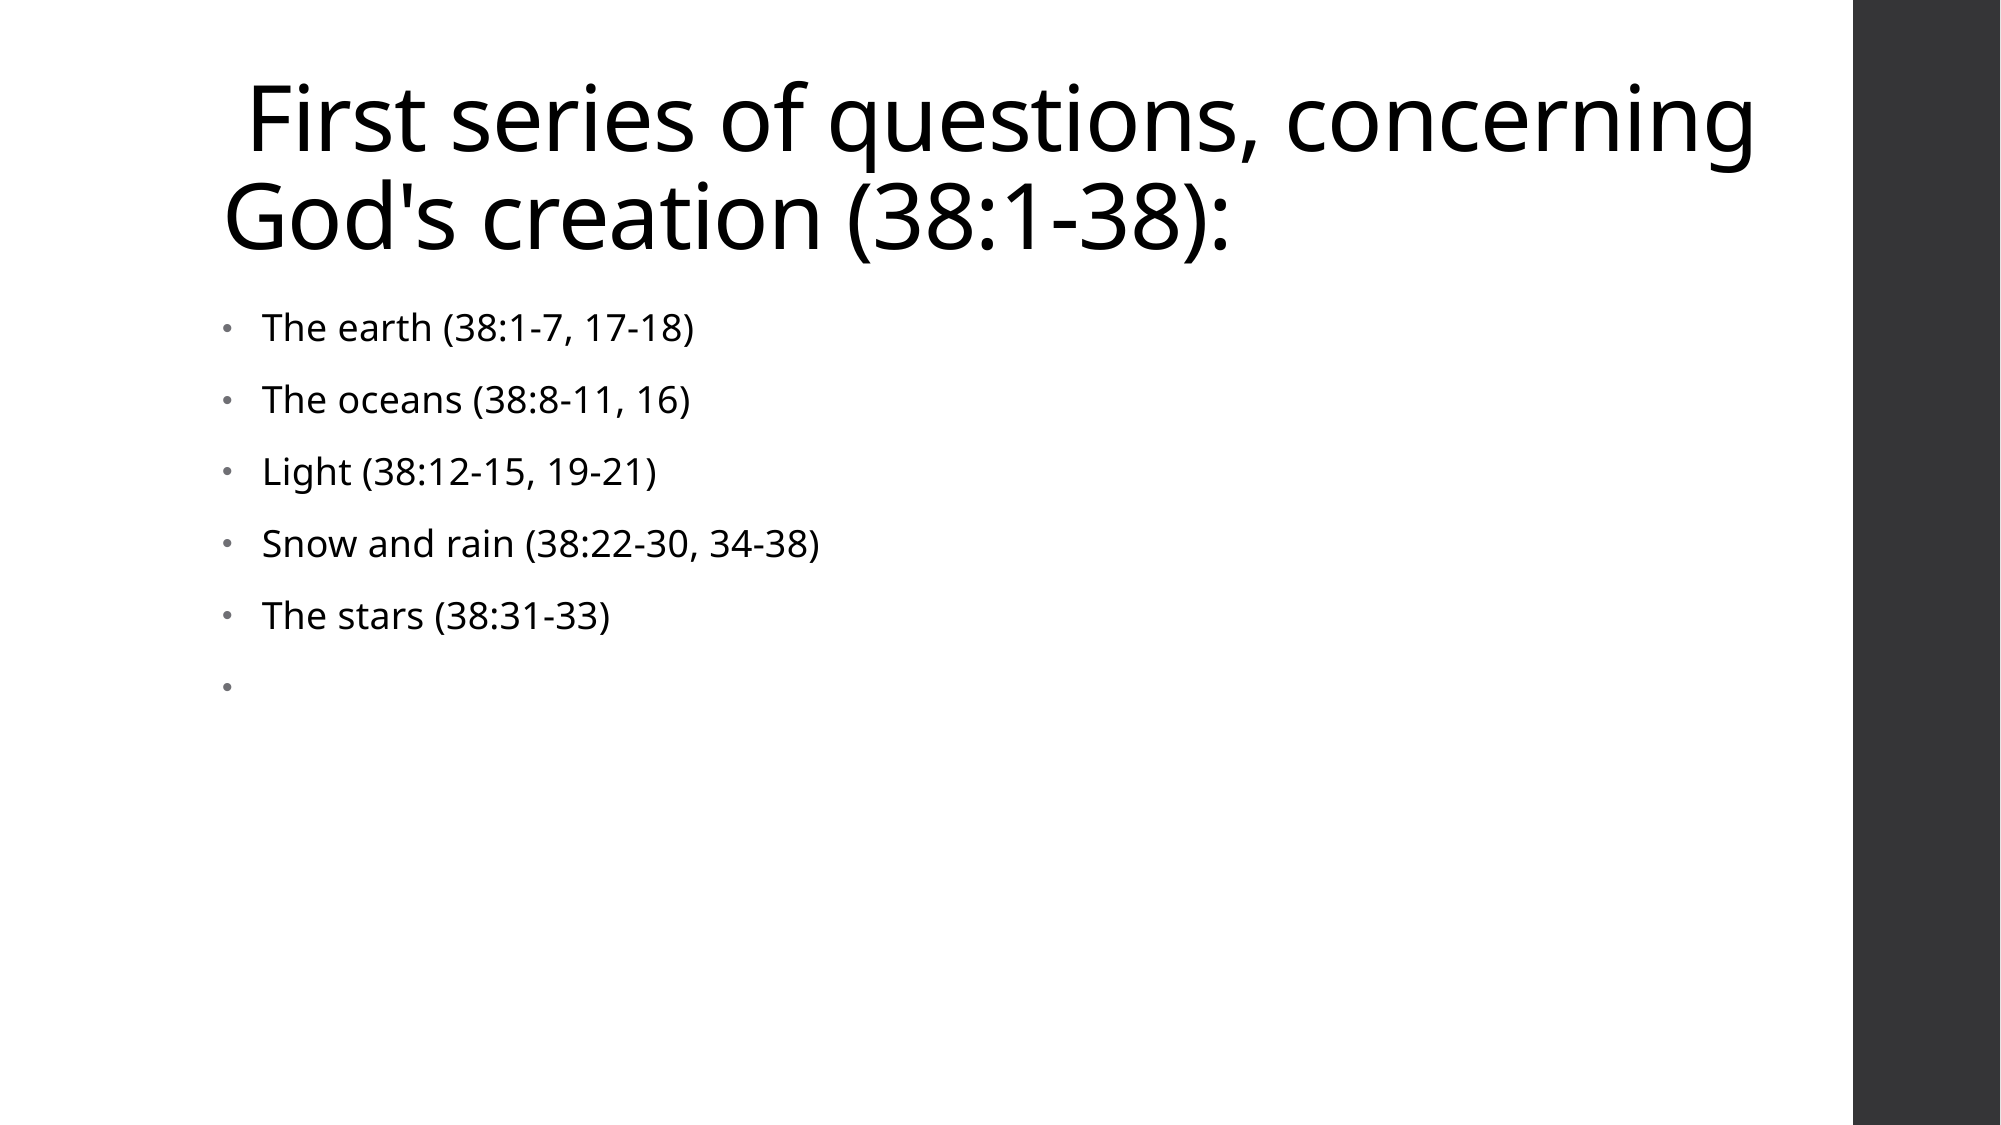

# First series of questions, concerning God's creation (38:1-38):
 The earth (38:1-7, 17-18)
 The oceans (38:8-11, 16)
 Light (38:12-15, 19-21)
 Snow and rain (38:22-30, 34-38)
 The stars (38:31-33)